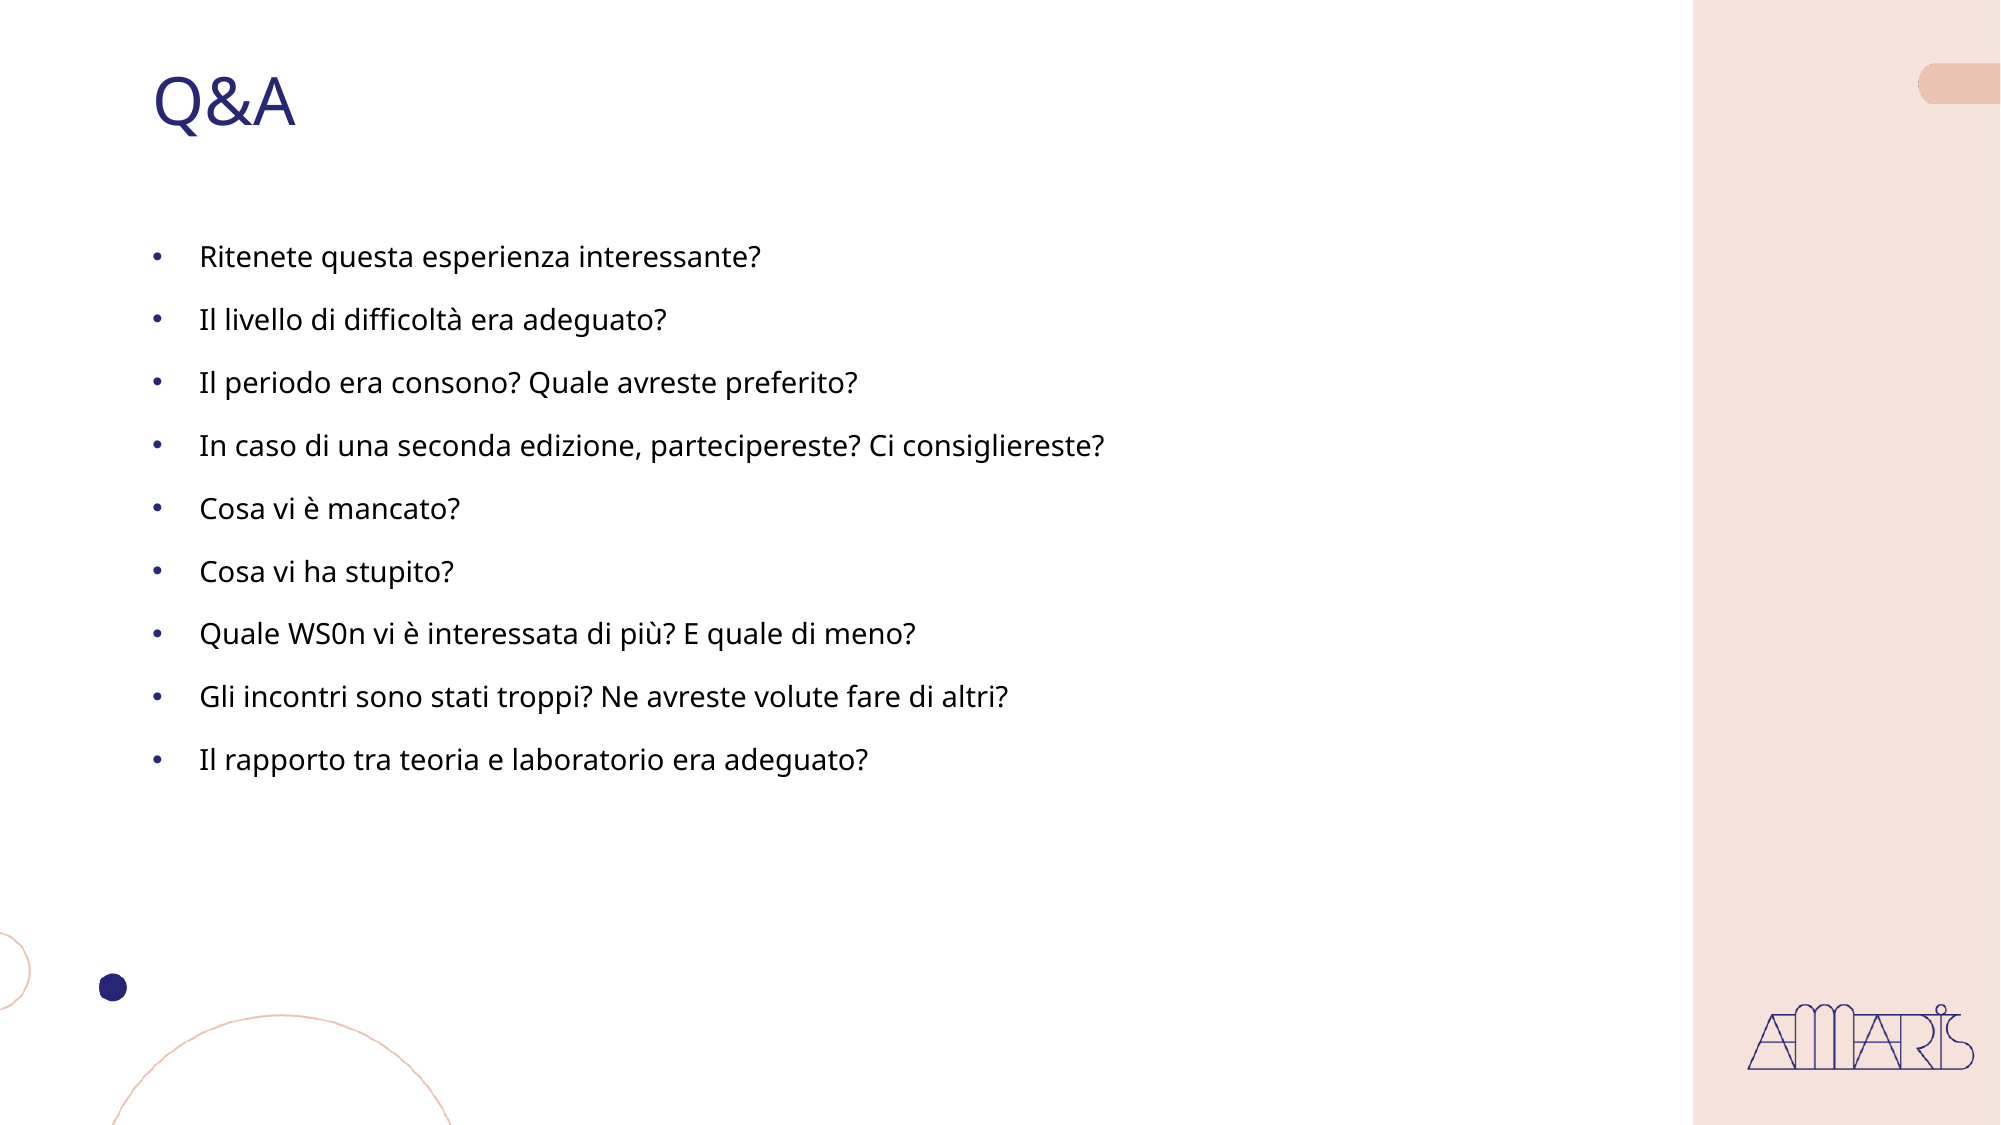

# Q&A
Ritenete questa esperienza interessante?
Il livello di difficoltà era adeguato?
Il periodo era consono? Quale avreste preferito?
In caso di una seconda edizione, partecipereste? Ci consigliereste?
Cosa vi è mancato?
Cosa vi ha stupito?
Quale WS0n vi è interessata di più? E quale di meno?
Gli incontri sono stati troppi? Ne avreste volute fare di altri?
Il rapporto tra teoria e laboratorio era adeguato?